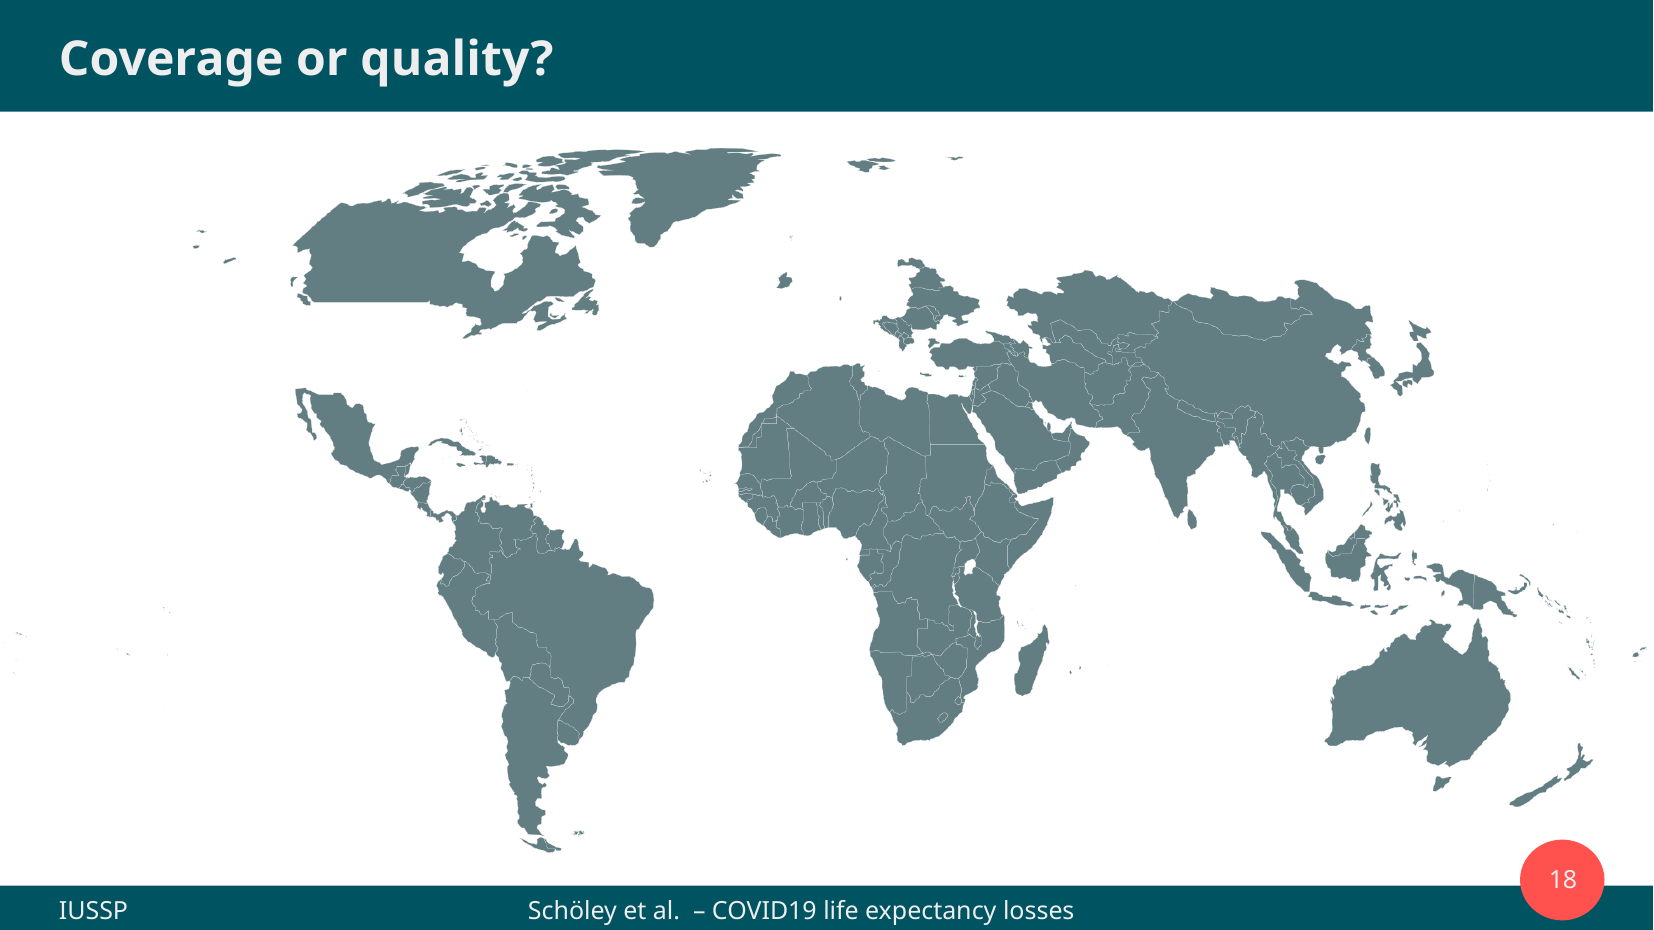

# Coverage or quality?
18
IUSSP
Schöley et al. – COVID19 life expectancy losses